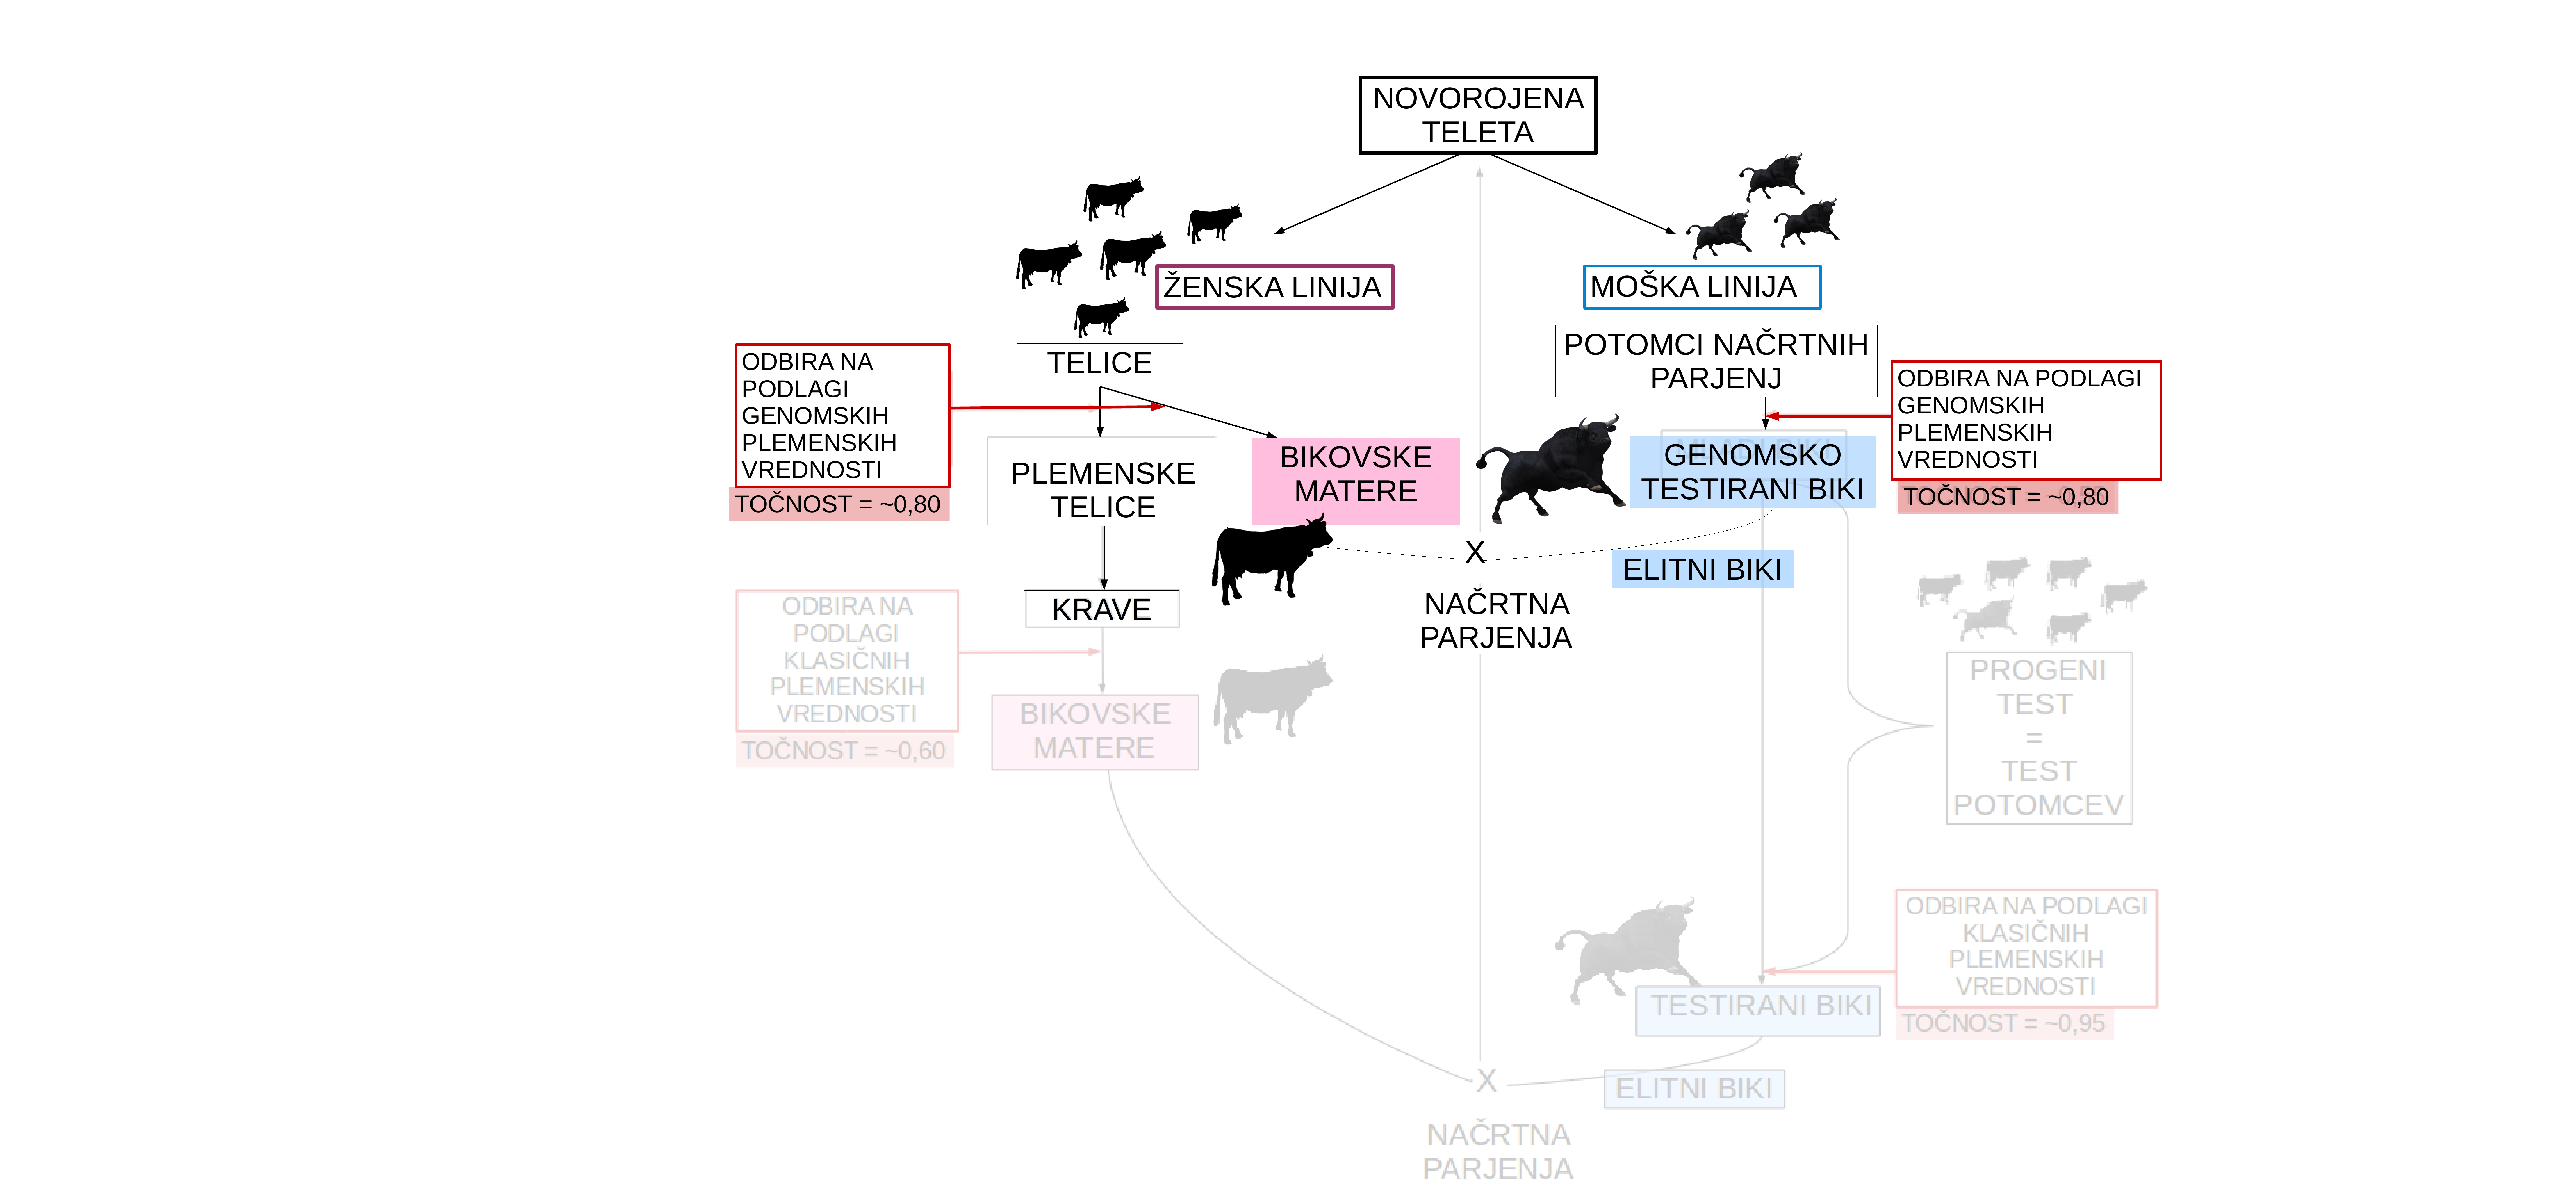

NOVOROJENA TELETA
MOŠKA LINIJA
ŽENSKA LINIJA
POTOMCI NAČRTNIH PARJENJ
TELICE
ODBIRA NA PODLAGI GENOMSKIH PLEMENSKIH VREDNOSTI
ODBIRA NA PODLAGI GENOMSKIH PLEMENSKIH VREDNOSTI
GENOMSKO TESTIRANI BIKI
PLEMENSKE TELICE
BIKOVSKE MATERE
TOČNOST = ~0,80
TOČNOST = ~0,80
X
ELITNI BIKI
NAČRTNA PARJENJA
KRAVE